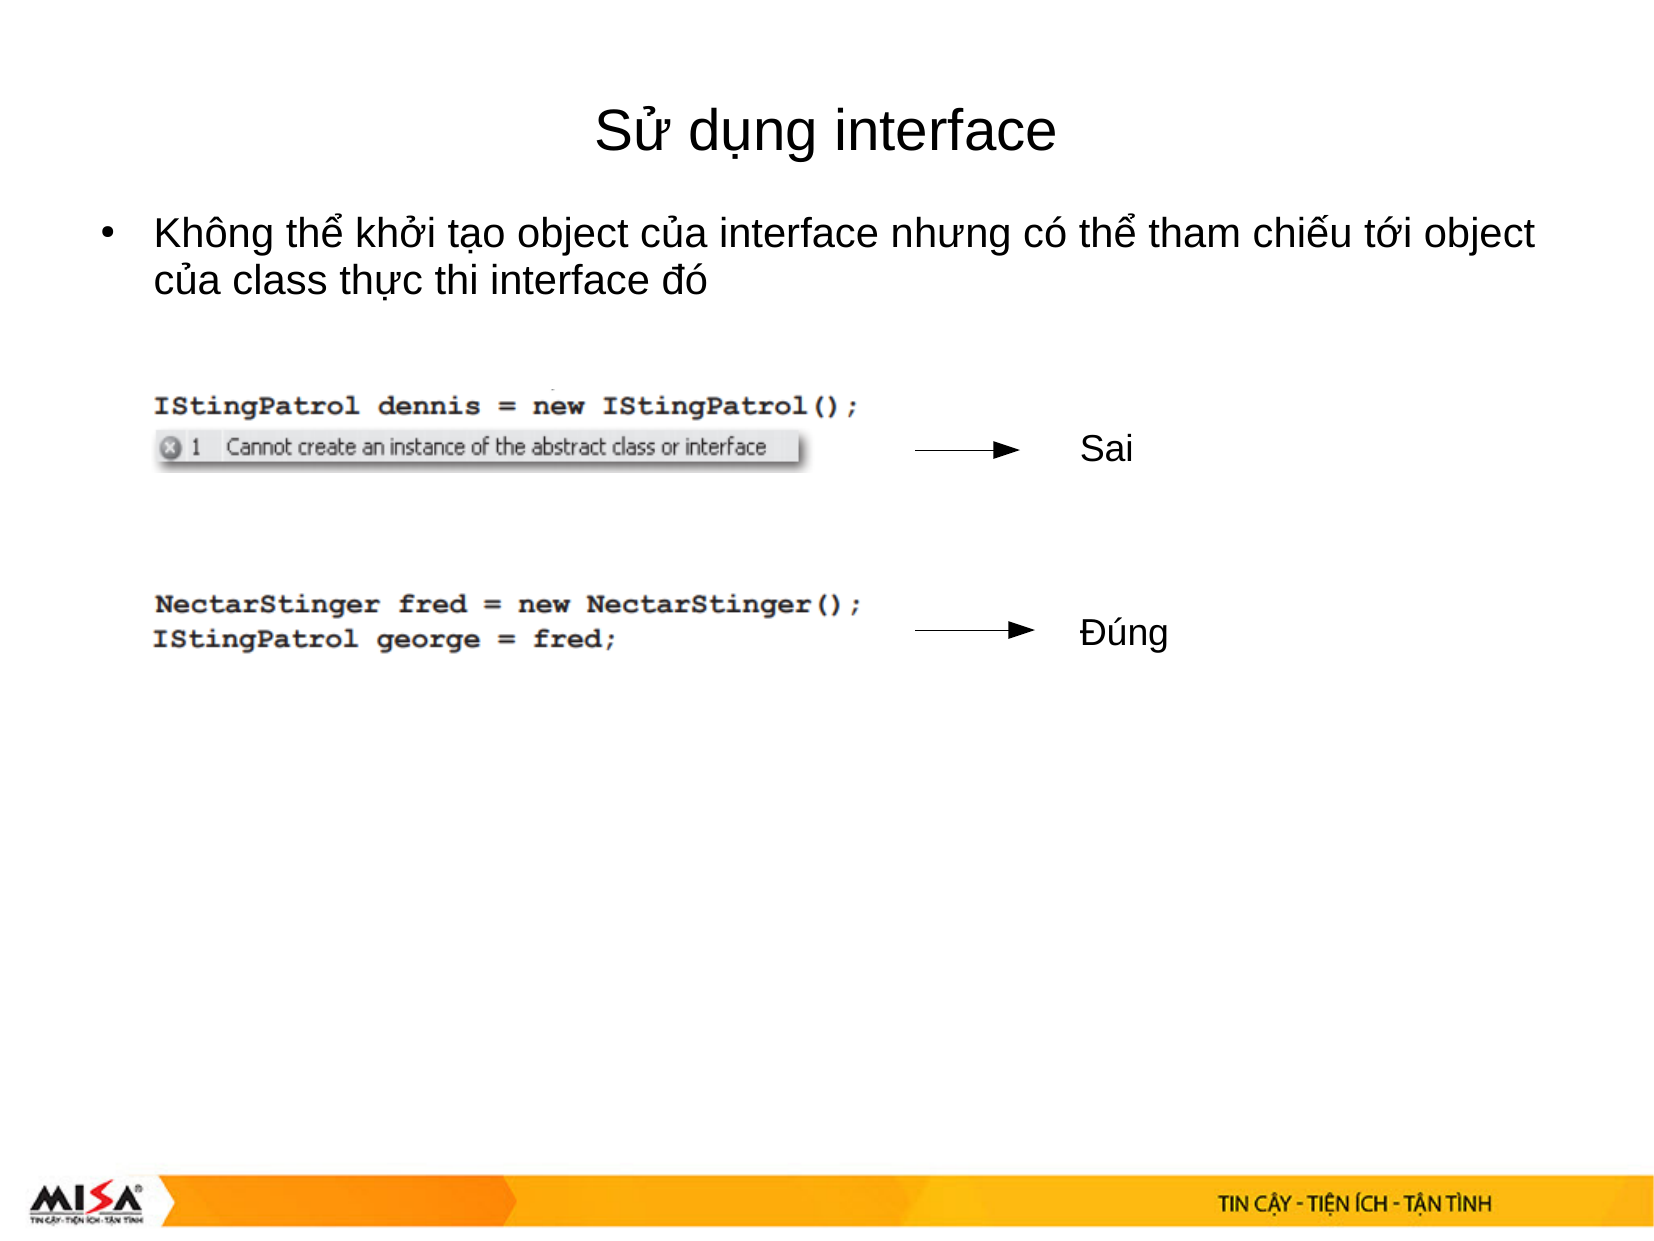

# Sử dụng interface
Không thể khởi tạo object của interface nhưng có thể tham chiếu tới object của class thực thi interface đó
Sai
Đúng